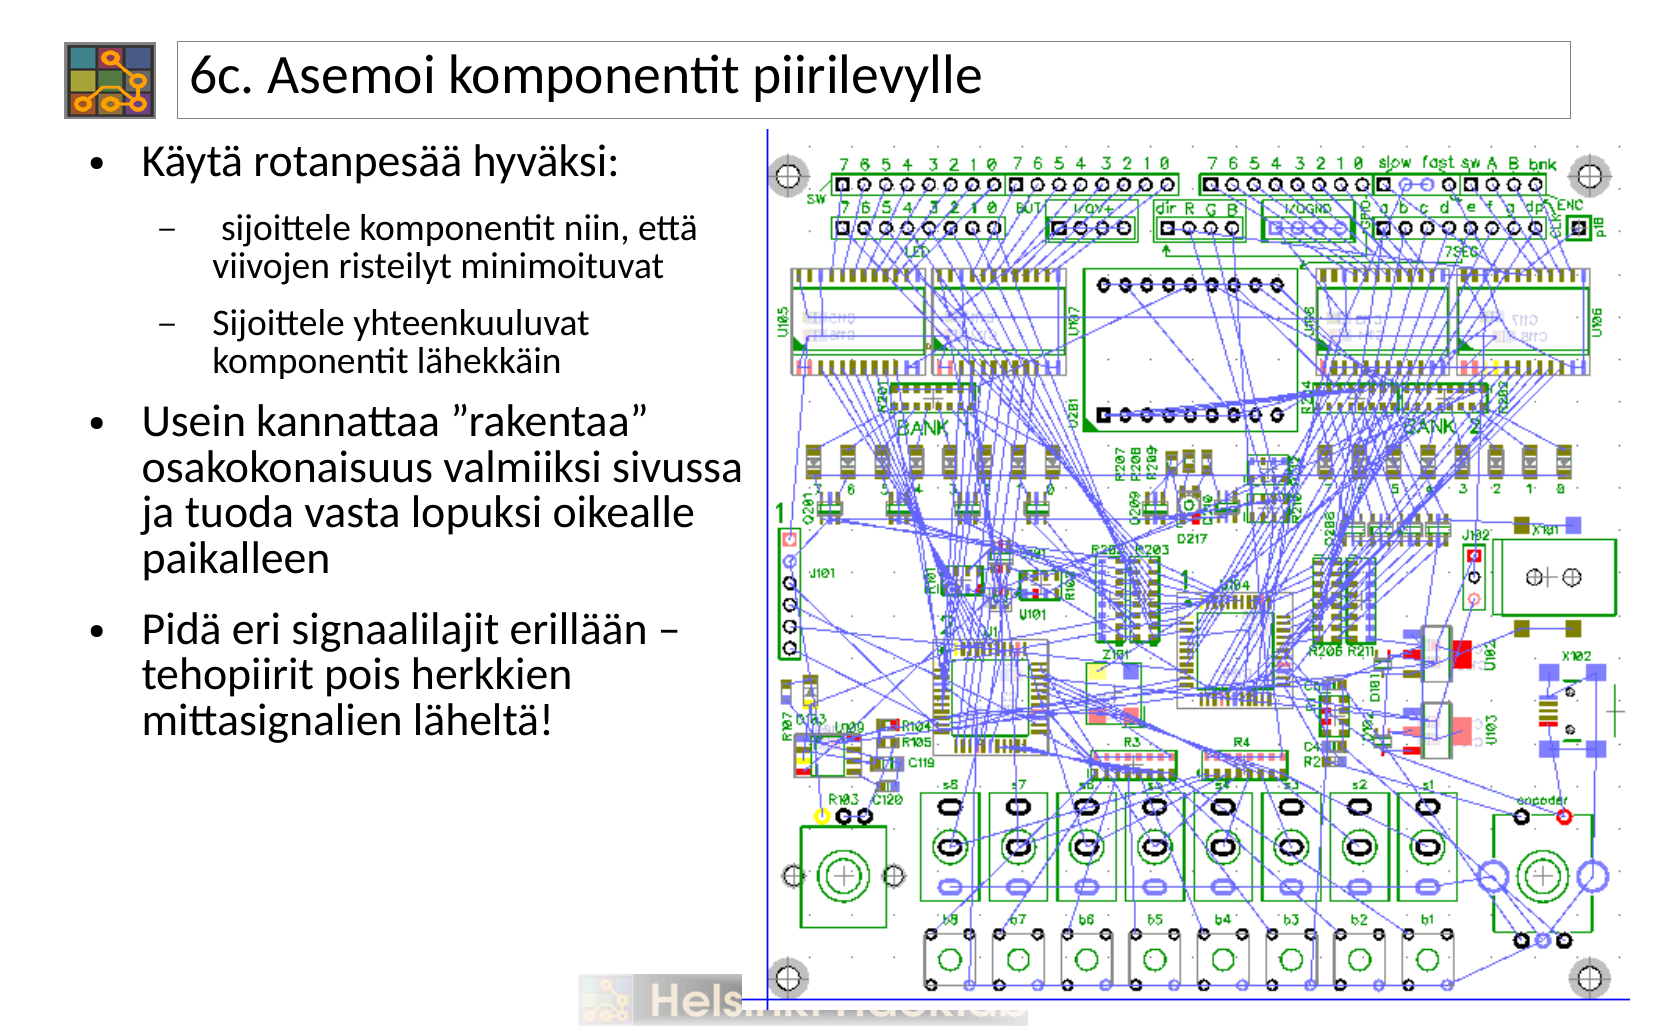

# 6c. Asemoi komponentit piirilevylle
Käytä rotanpesää hyväksi:
 sijoittele komponentit niin, että viivojen risteilyt minimoituvat
Sijoittele yhteenkuuluvat komponentit lähekkäin
Usein kannattaa ”rakentaa” osakokonaisuus valmiiksi sivussa ja tuoda vasta lopuksi oikealle paikalleen
Pidä eri signaalilajit erillään – tehopiirit pois herkkien mittasignalien läheltä!